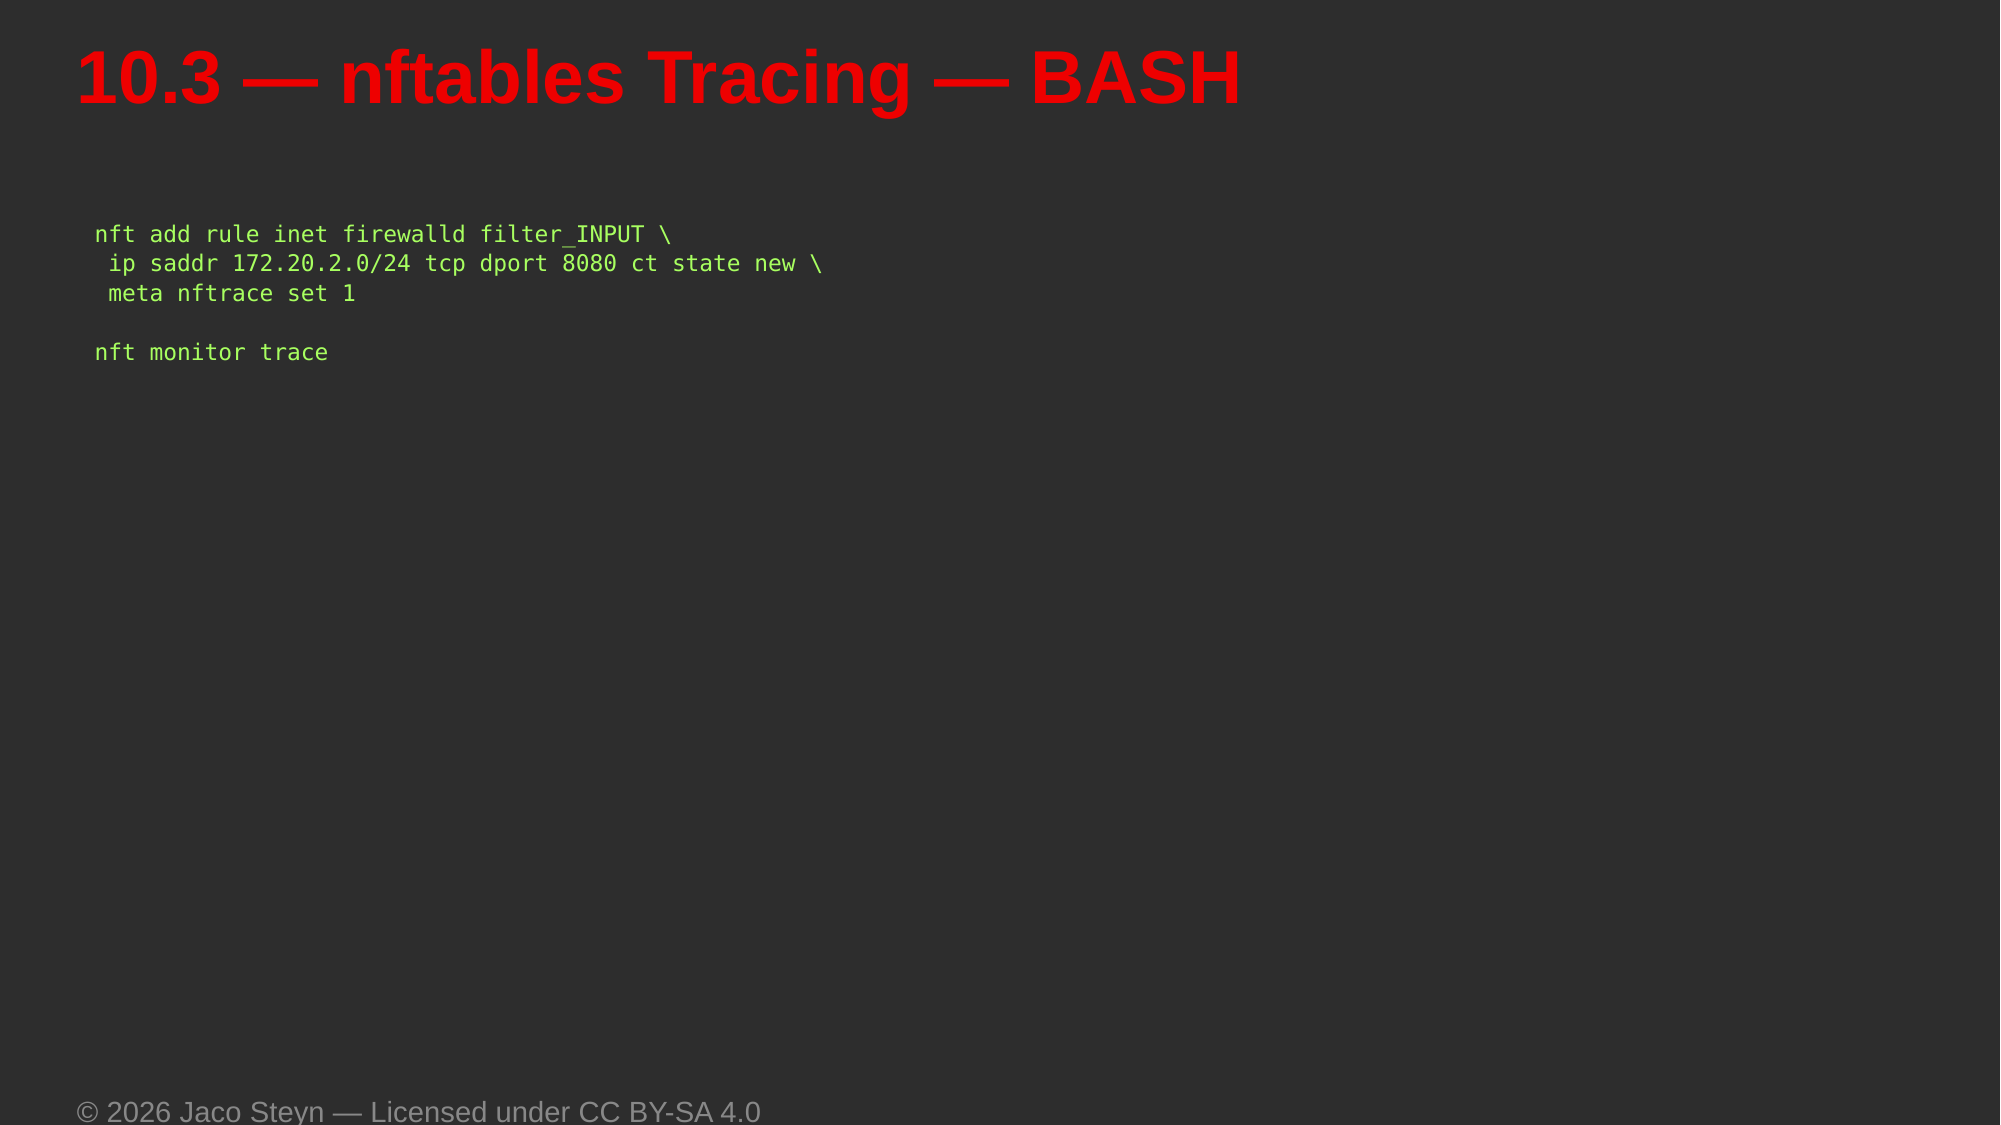

10.3 — nftables Tracing — BASH
nft add rule inet firewalld filter_INPUT \
 ip saddr 172.20.2.0/24 tcp dport 8080 ct state new \
 meta nftrace set 1
nft monitor trace
© 2026 Jaco Steyn — Licensed under CC BY-SA 4.0